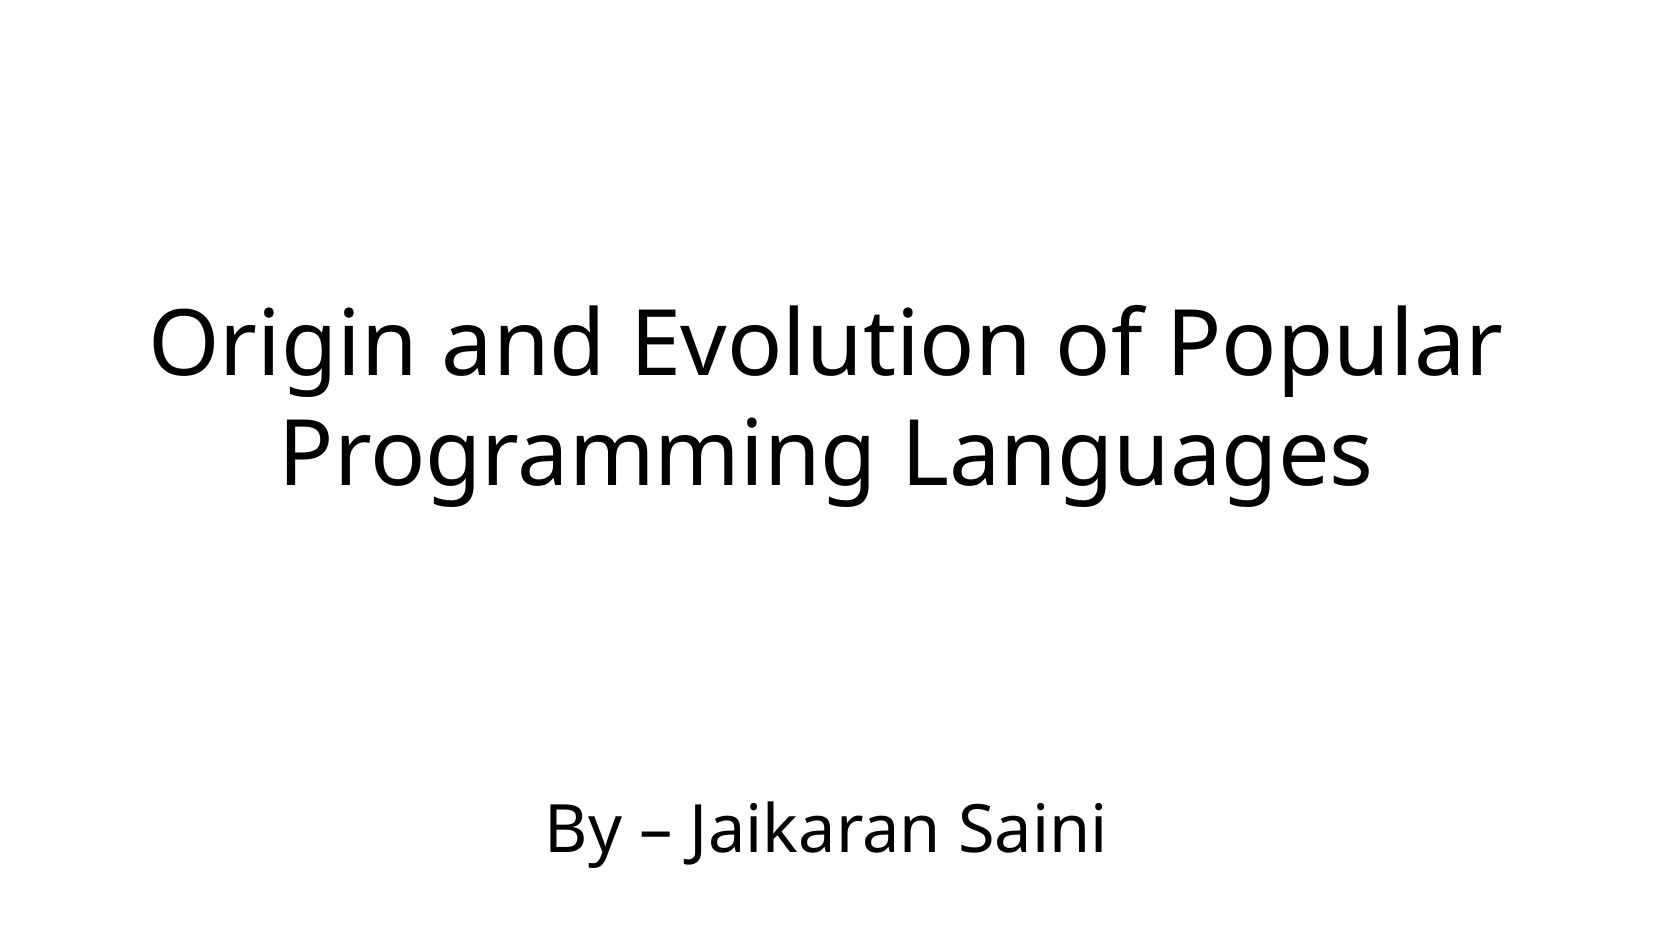

Origin and Evolution of Popular Programming Languages
By – Jaikaran Saini